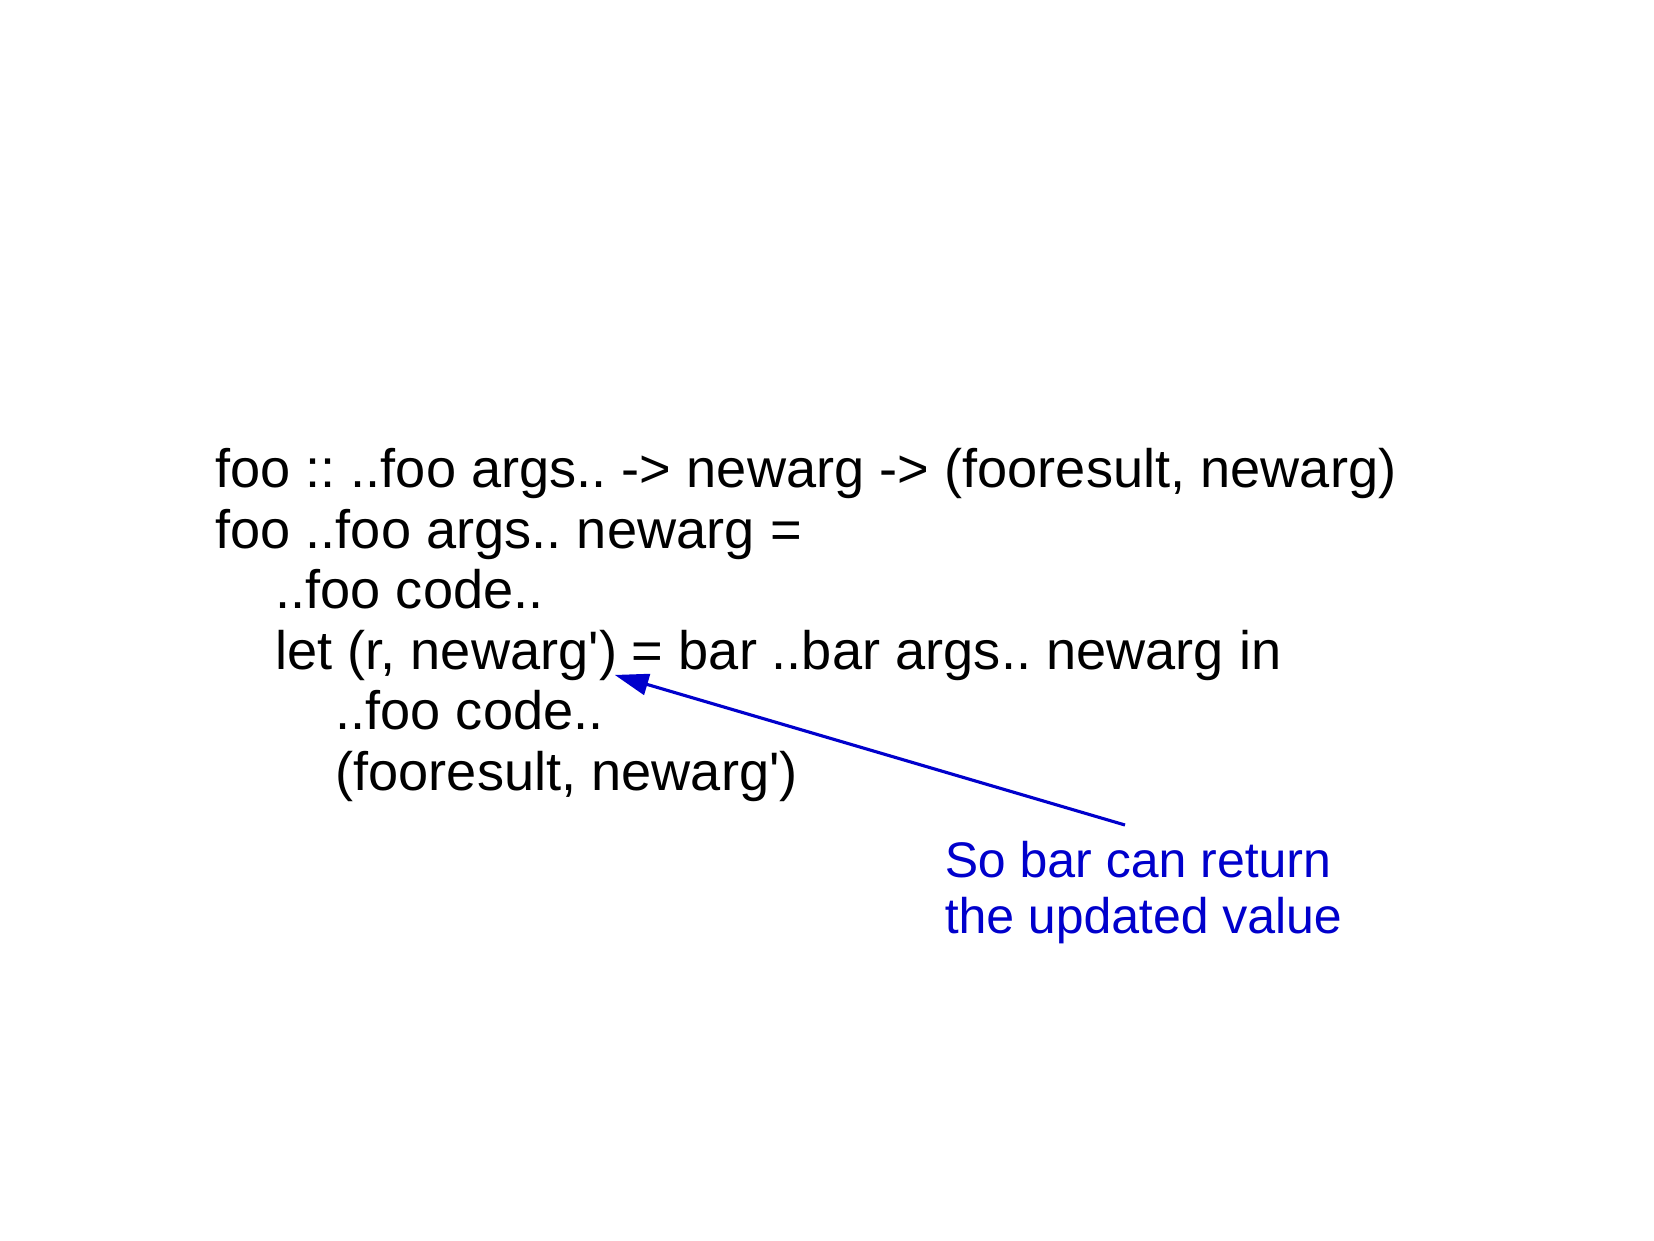

# foo :: ..foo args.. -> newarg -> (fooresult, newarg)
foo ..foo args.. newarg =
 ..foo code..
 let (r, newarg') = bar ..bar args.. newarg in
 ..foo code..
 (fooresult, newarg')
So bar can return
the updated value